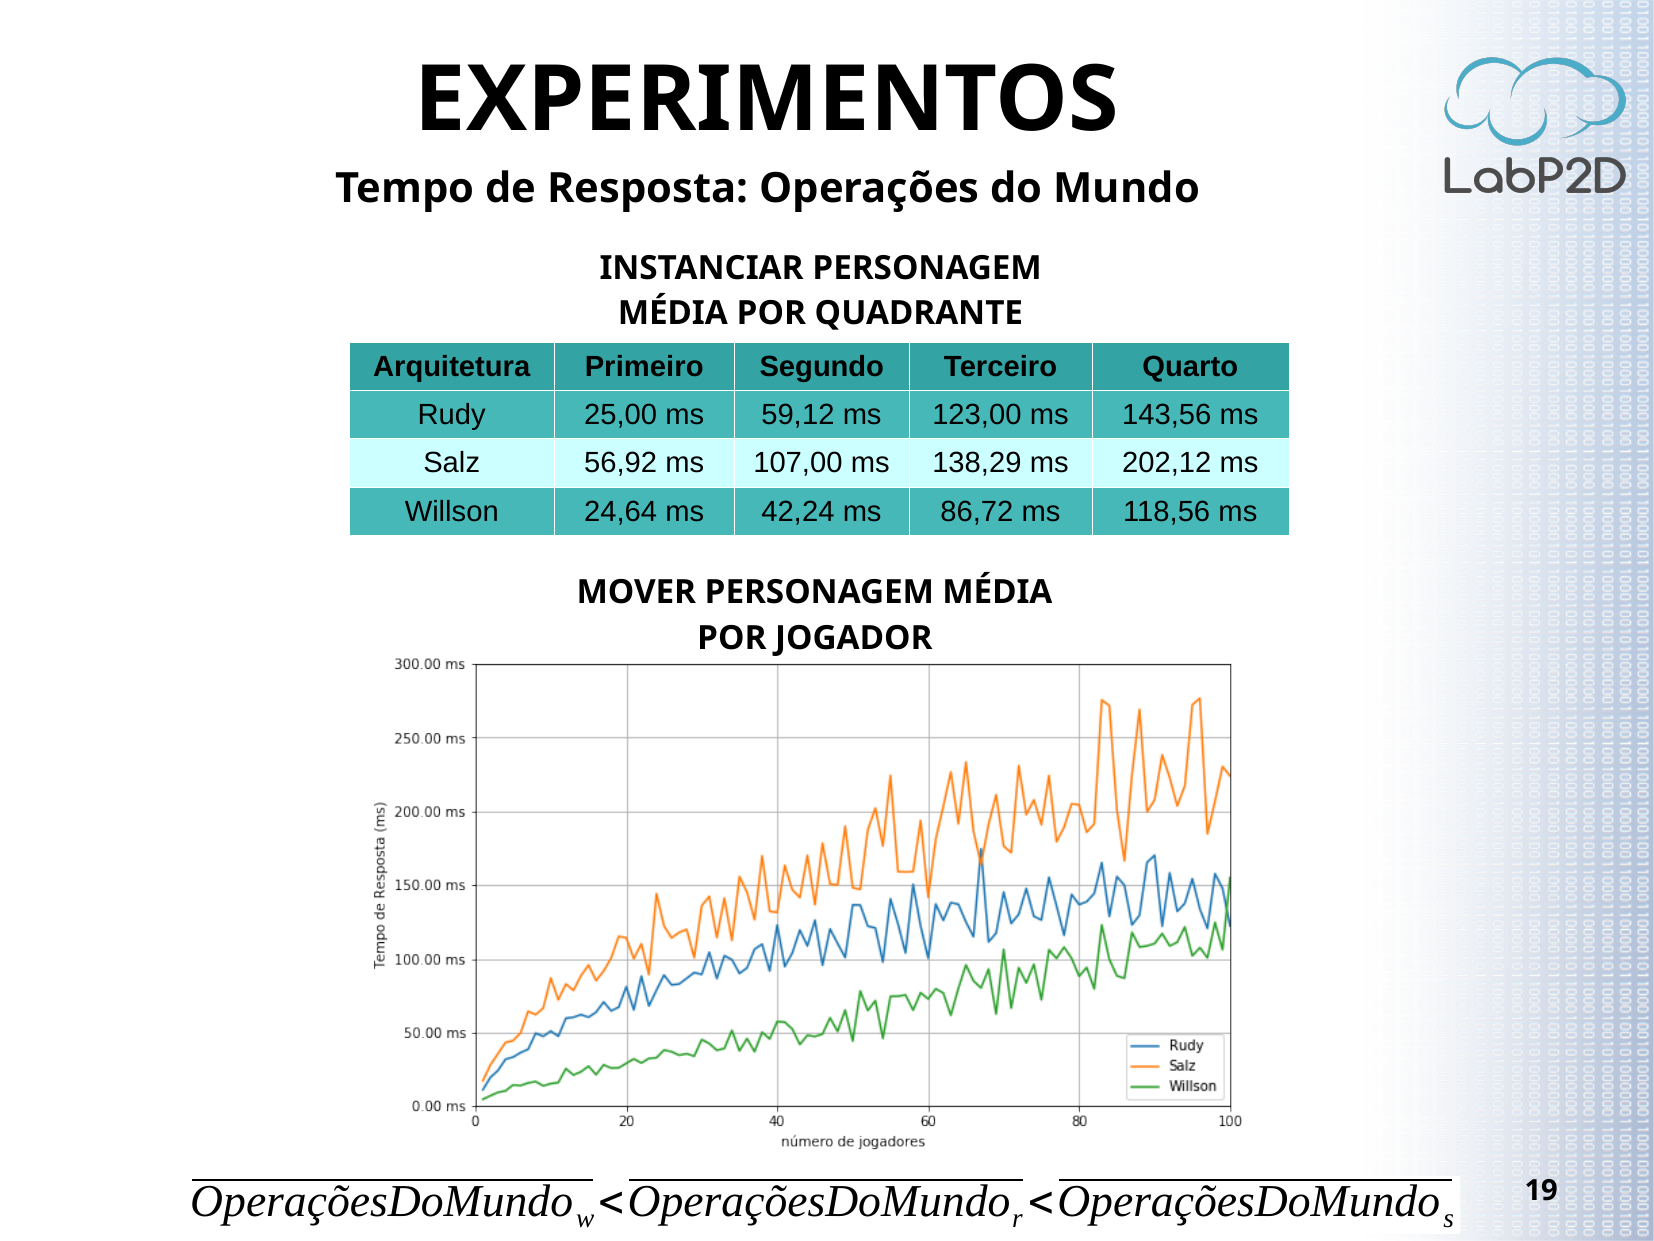

# EXPERIMENTOS Tempo de Resposta: Operações do Mundo
INSTANCIAR PERSONAGEM
MÉDIA POR QUADRANTE
| Arquitetura | Primeiro | Segundo | Terceiro | Quarto |
| --- | --- | --- | --- | --- |
| Rudy | 25,00 ms | 59,12 ms | 123,00 ms | 143,56 ms |
| Salz | 56,92 ms | 107,00 ms | 138,29 ms | 202,12 ms |
| Willson | 24,64 ms | 42,24 ms | 86,72 ms | 118,56 ms |
MOVER PERSONAGEM MÉDIA POR JOGADOR
19